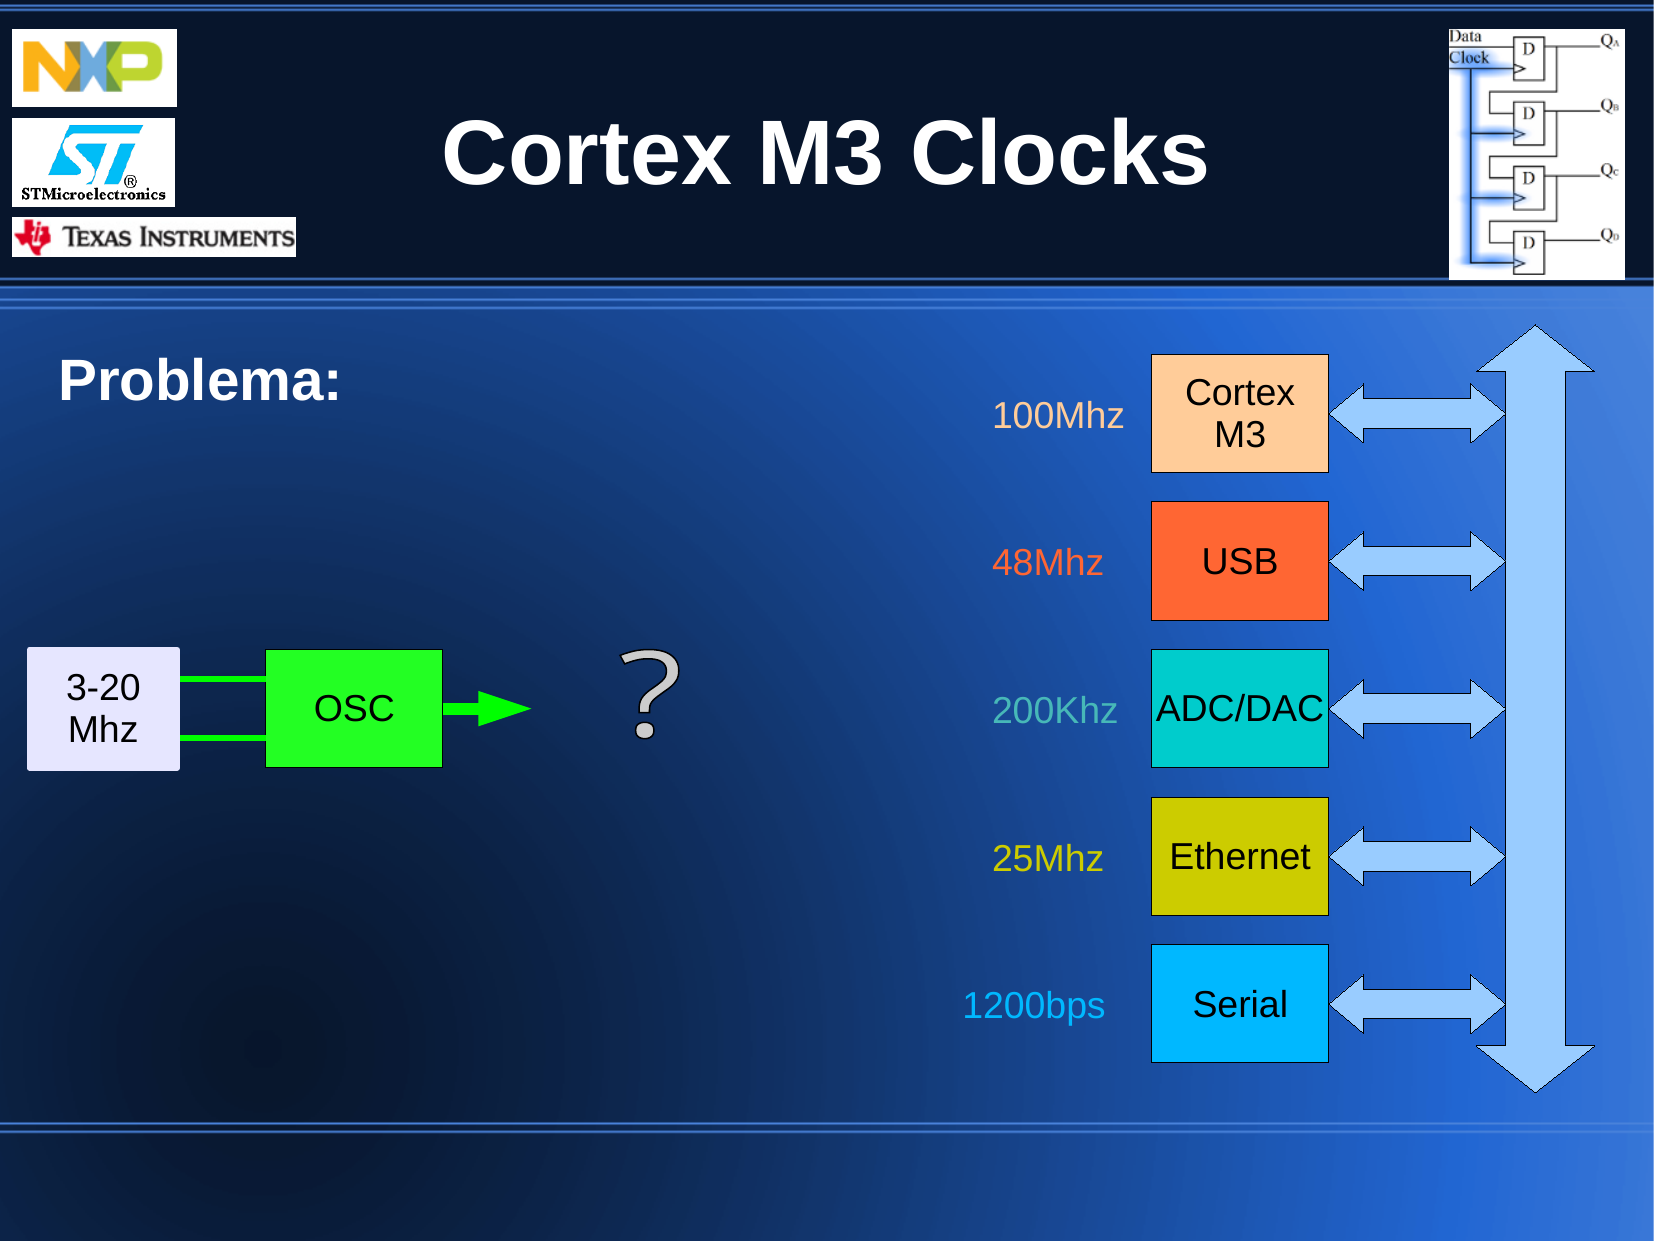

# Cortex M3 Clocks
Problema:
Cortex
M3
100Mhz
USB
48Mhz
3-20
Mhz
OSC
?
ADC/DAC
200Khz
Ethernet
25Mhz
Serial
1200bps